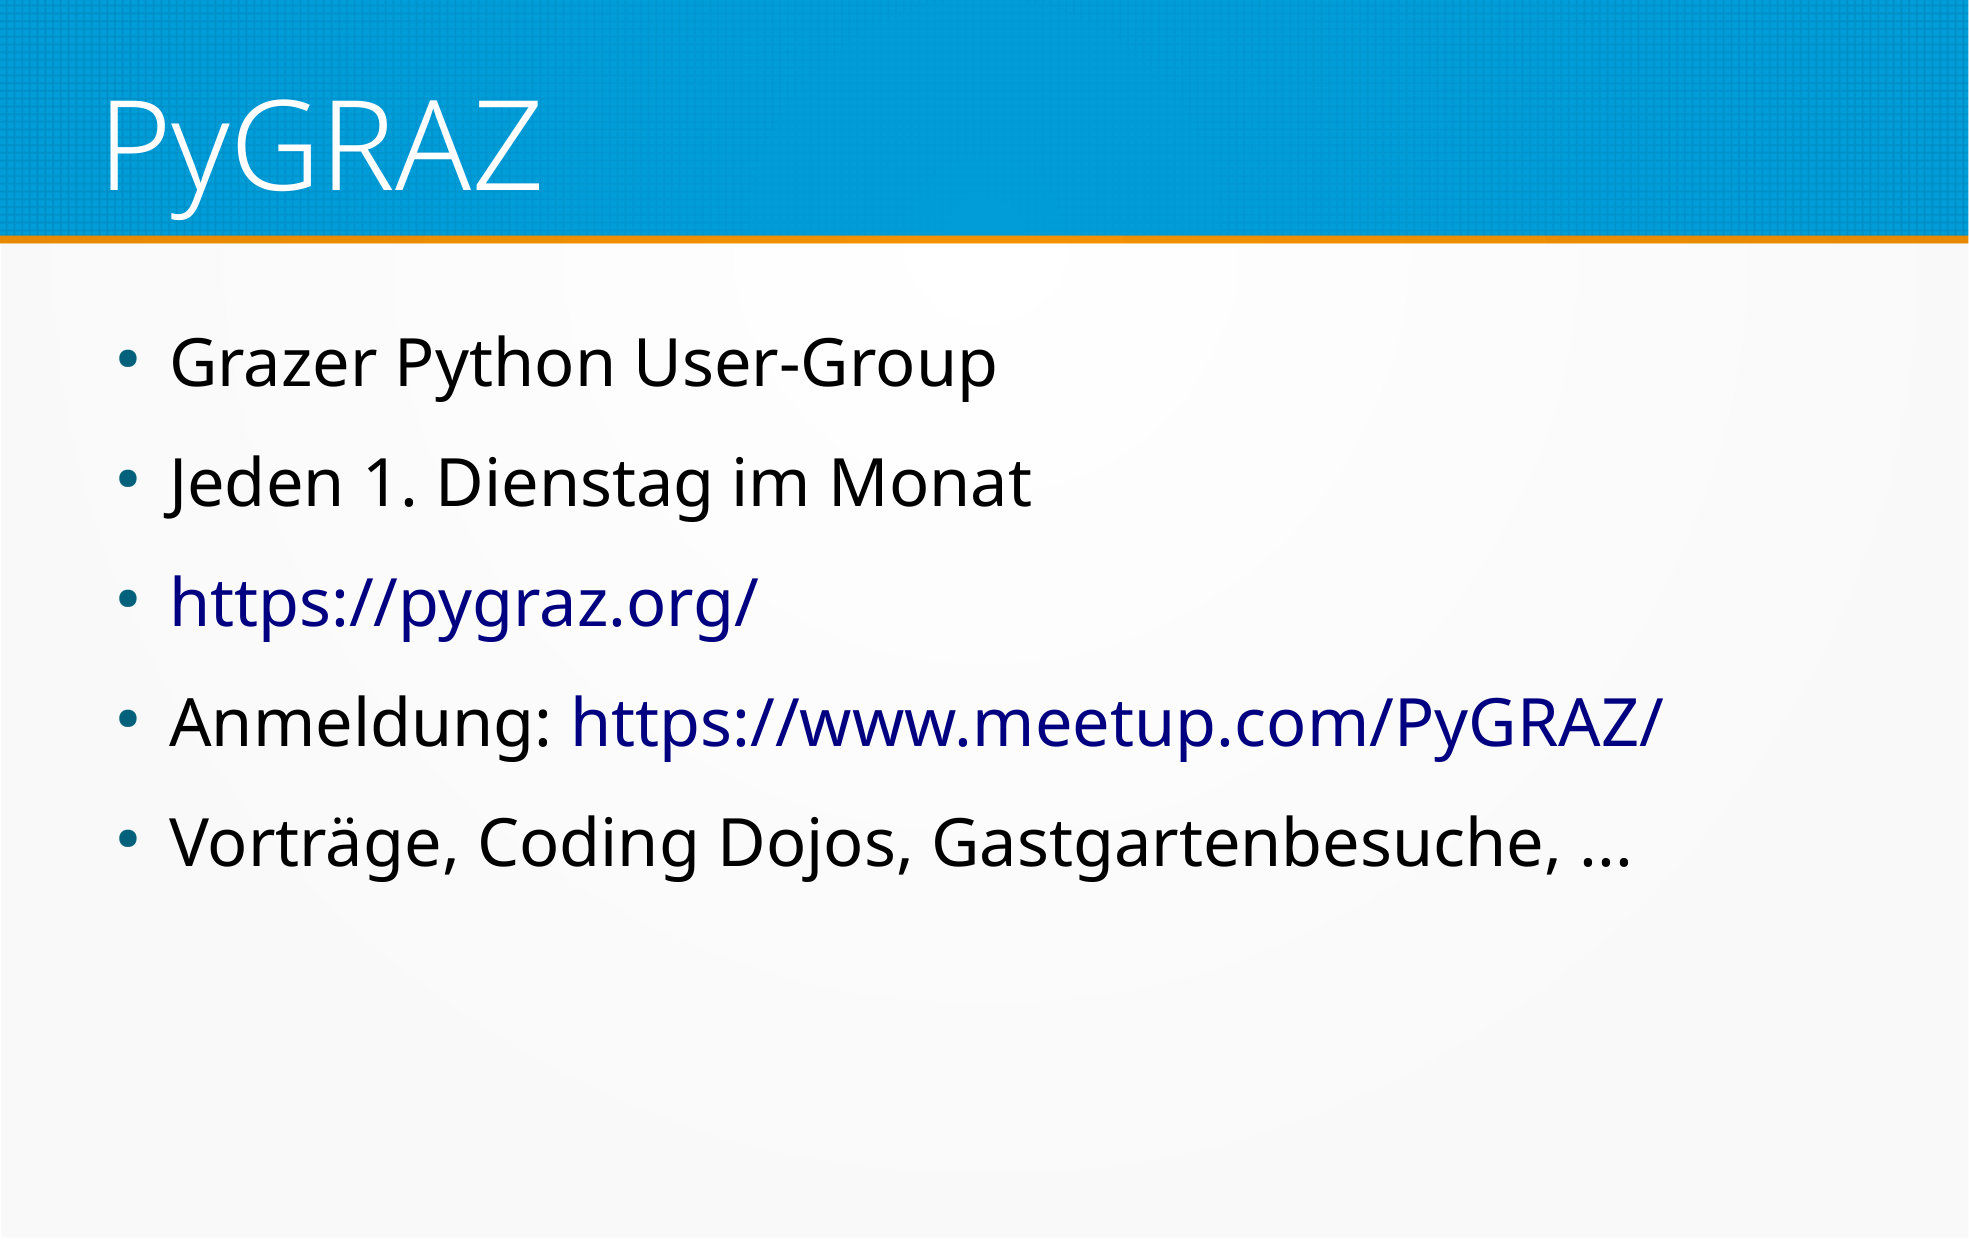

# PyGRAZ
Grazer Python User-Group
Jeden 1. Dienstag im Monat
https://pygraz.org/
Anmeldung: https://www.meetup.com/PyGRAZ/
Vorträge, Coding Dojos, Gastgartenbesuche, ...